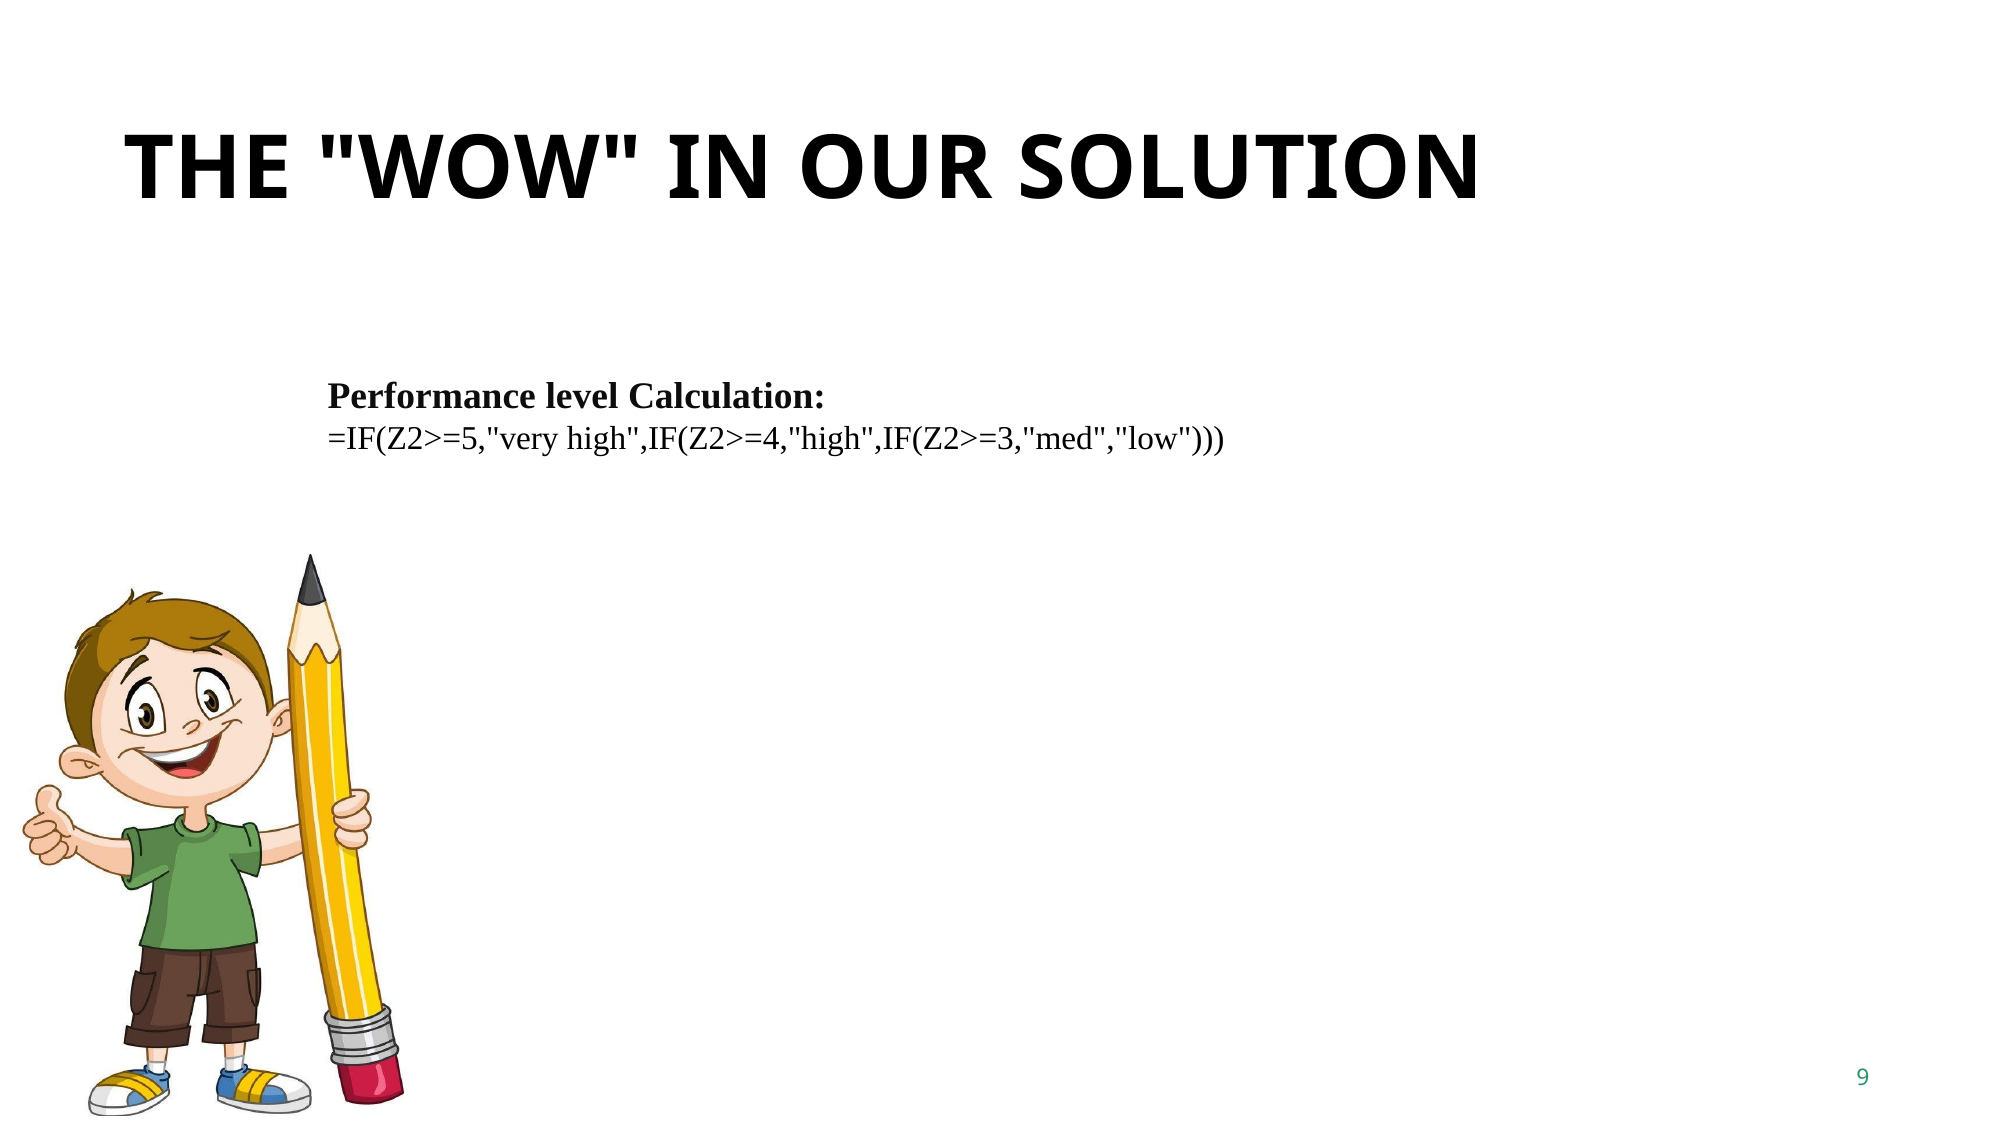

# THE "WOW" IN OUR SOLUTION
Performance level Calculation:
=IF(Z2>=5,"very high",IF(Z2>=4,"high",IF(Z2>=3,"med","low")))
3/21/2024 Annual Review